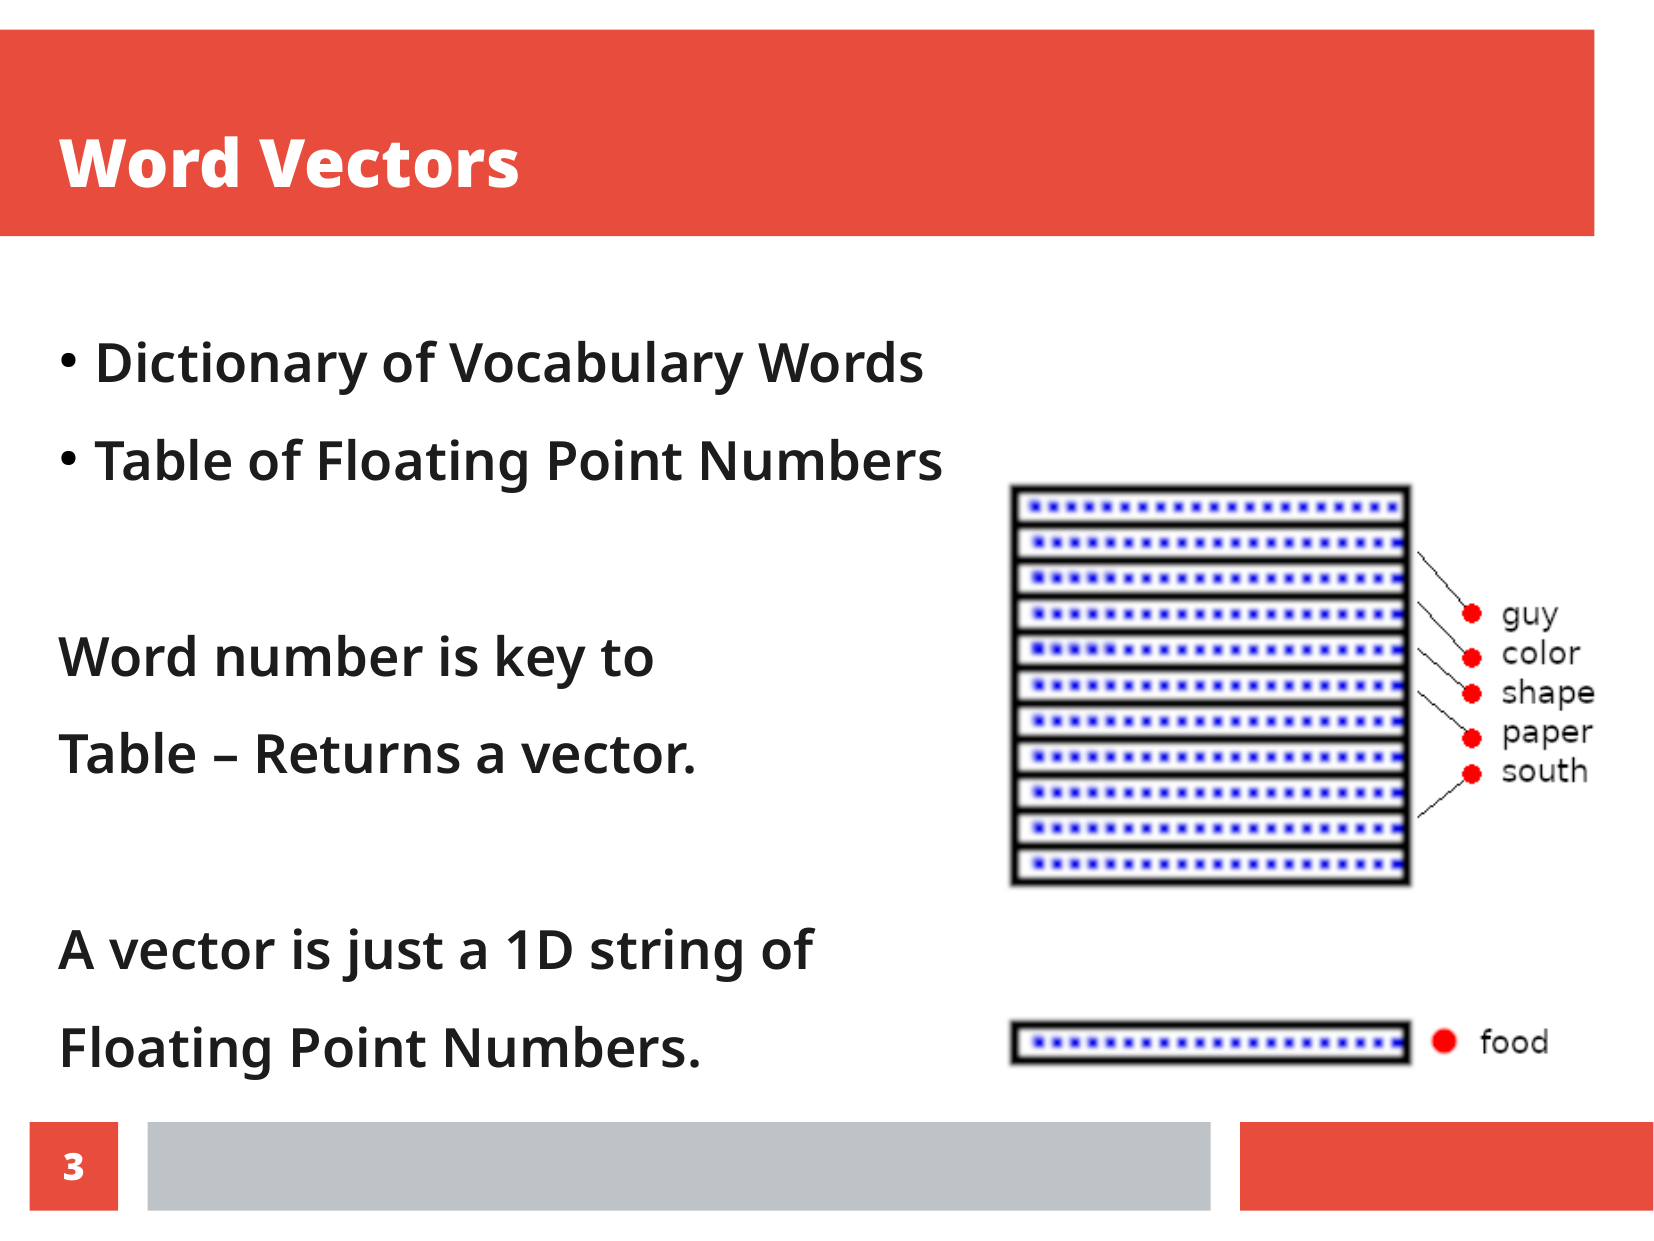

# Word Vectors
Dictionary of Vocabulary Words
Table of Floating Point Numbers
Word number is key to
Table – Returns a vector.
A vector is just a 1D string of
Floating Point Numbers.
3